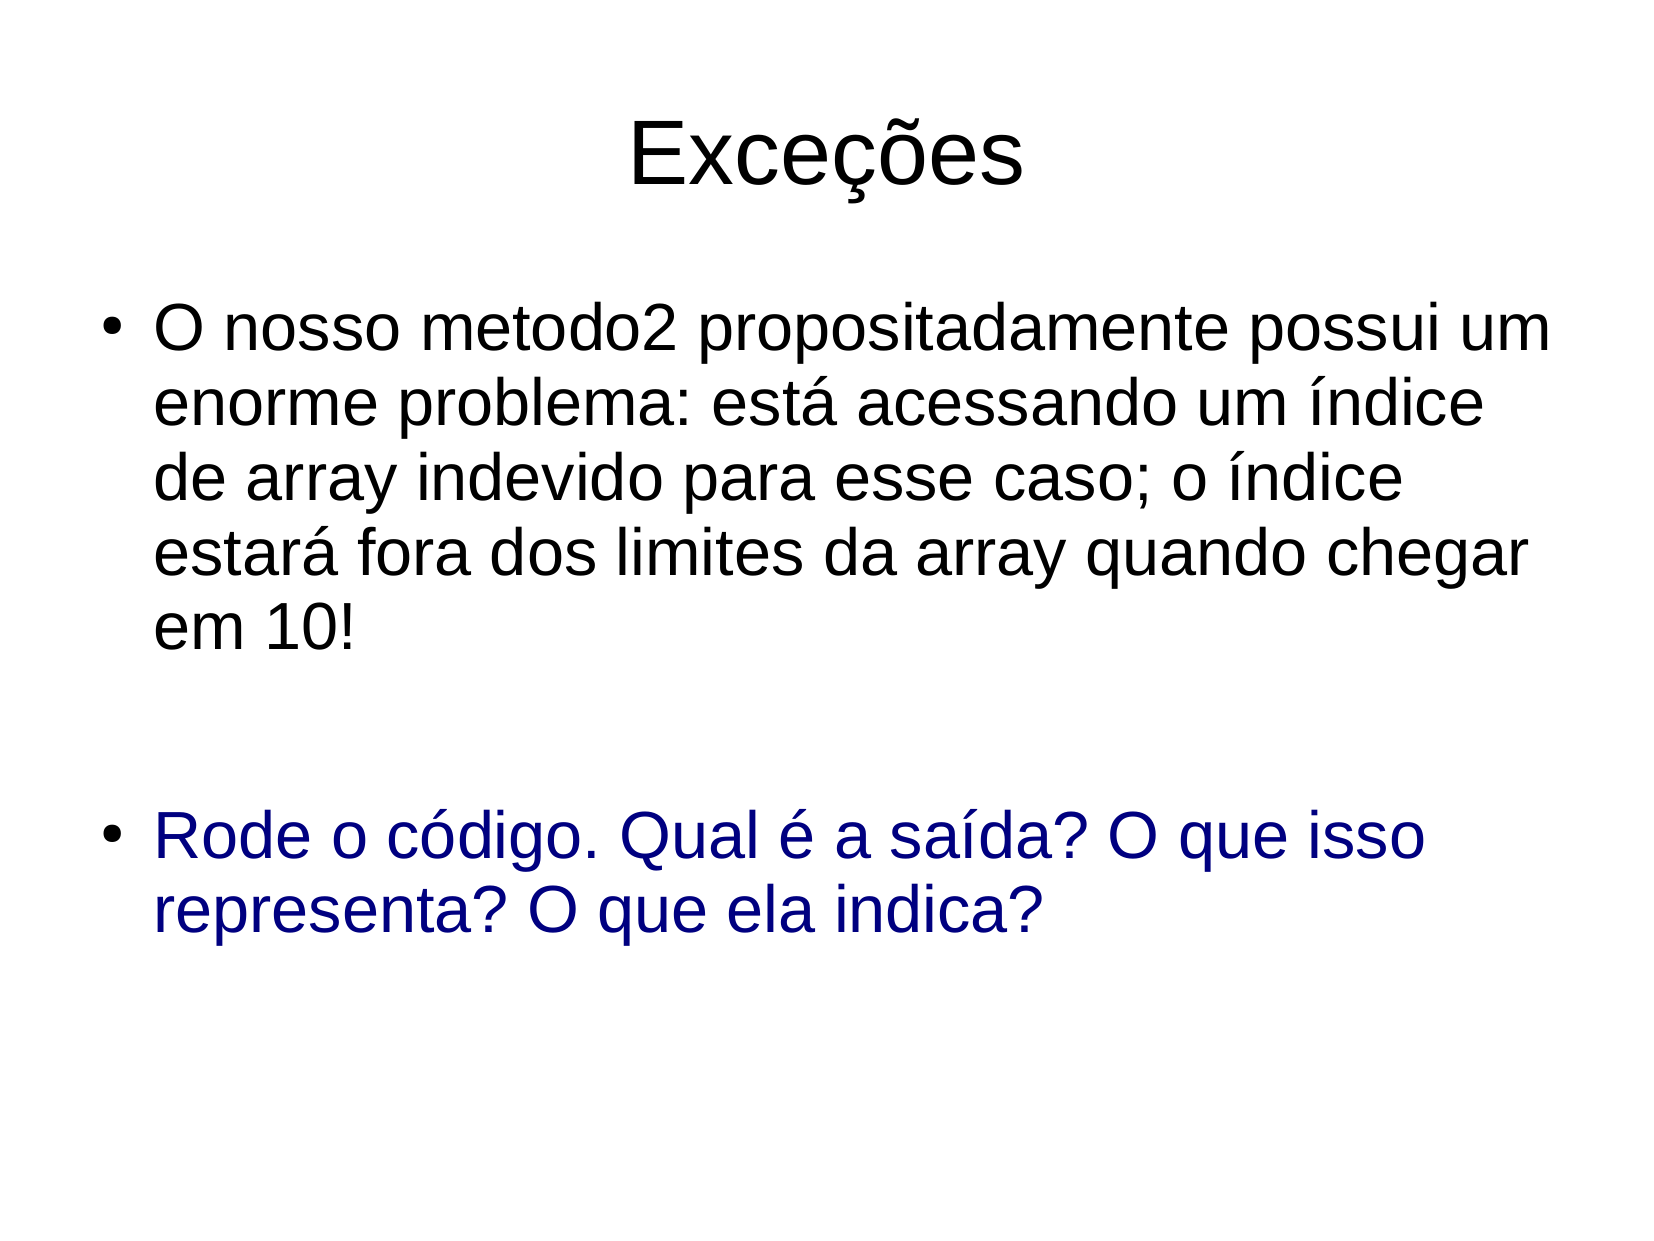

# Exceções
O nosso metodo2 propositadamente possui um enorme problema: está acessando um índice de array indevido para esse caso; o índice estará fora dos limites da array quando chegar em 10!
Rode o código. Qual é a saída? O que isso representa? O que ela indica?